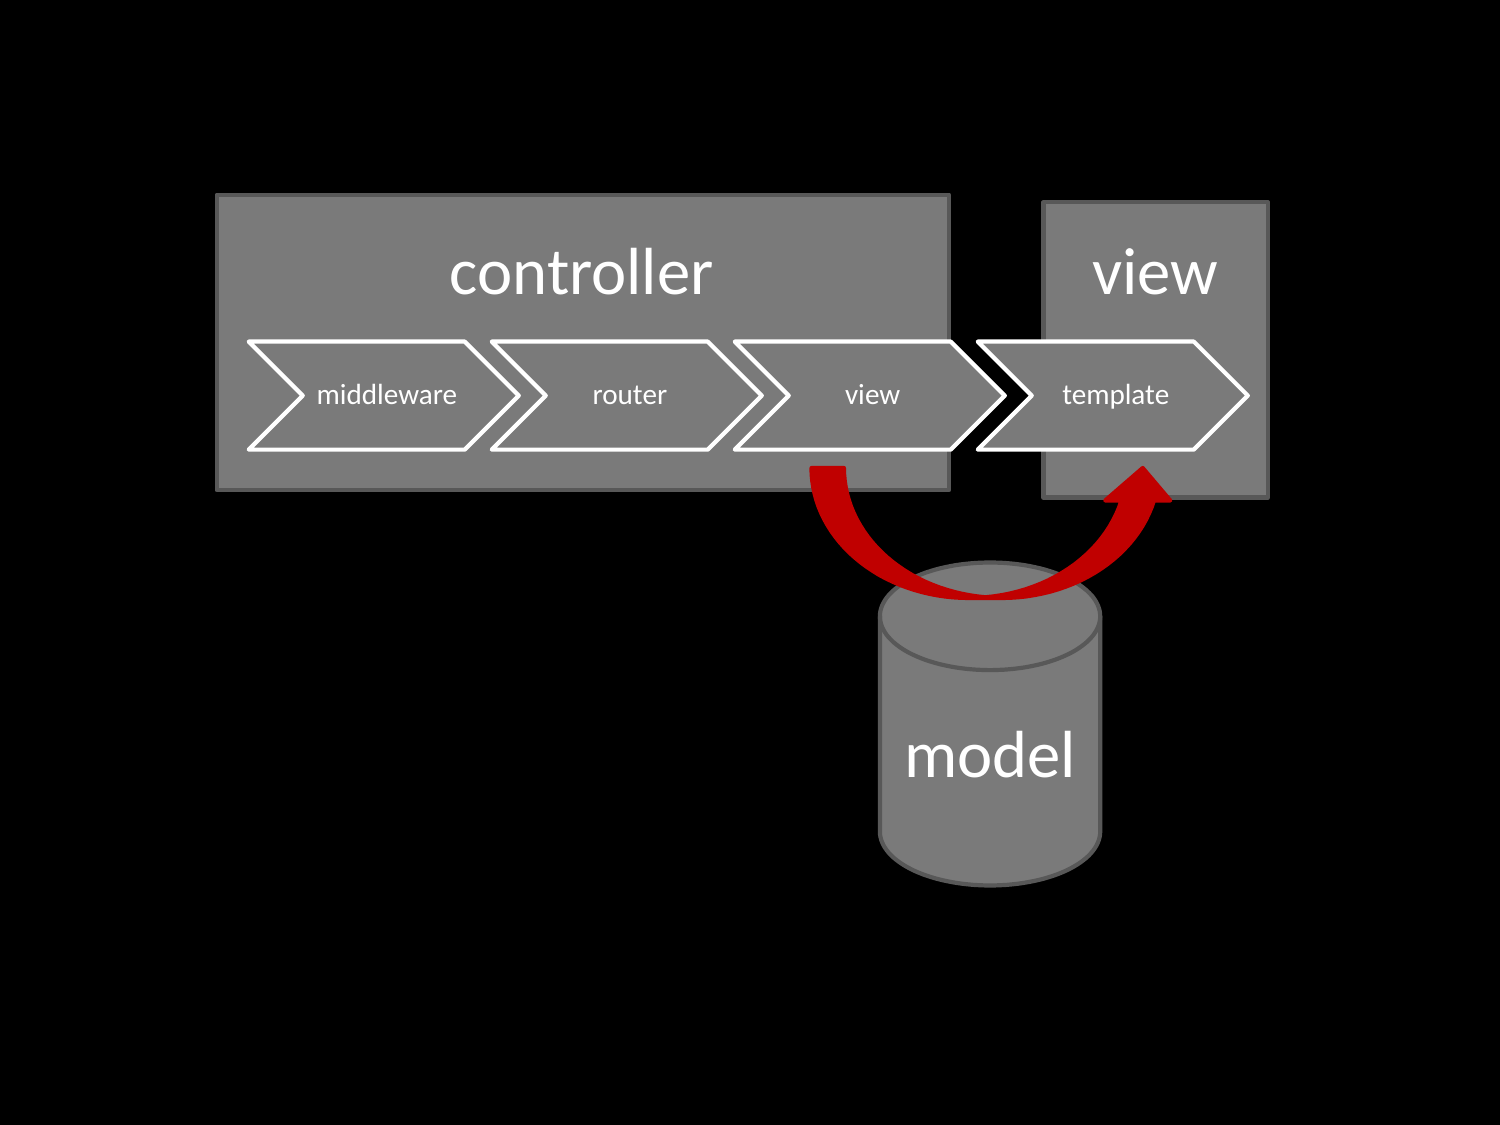

controller
view
middleware
router
view
template
model